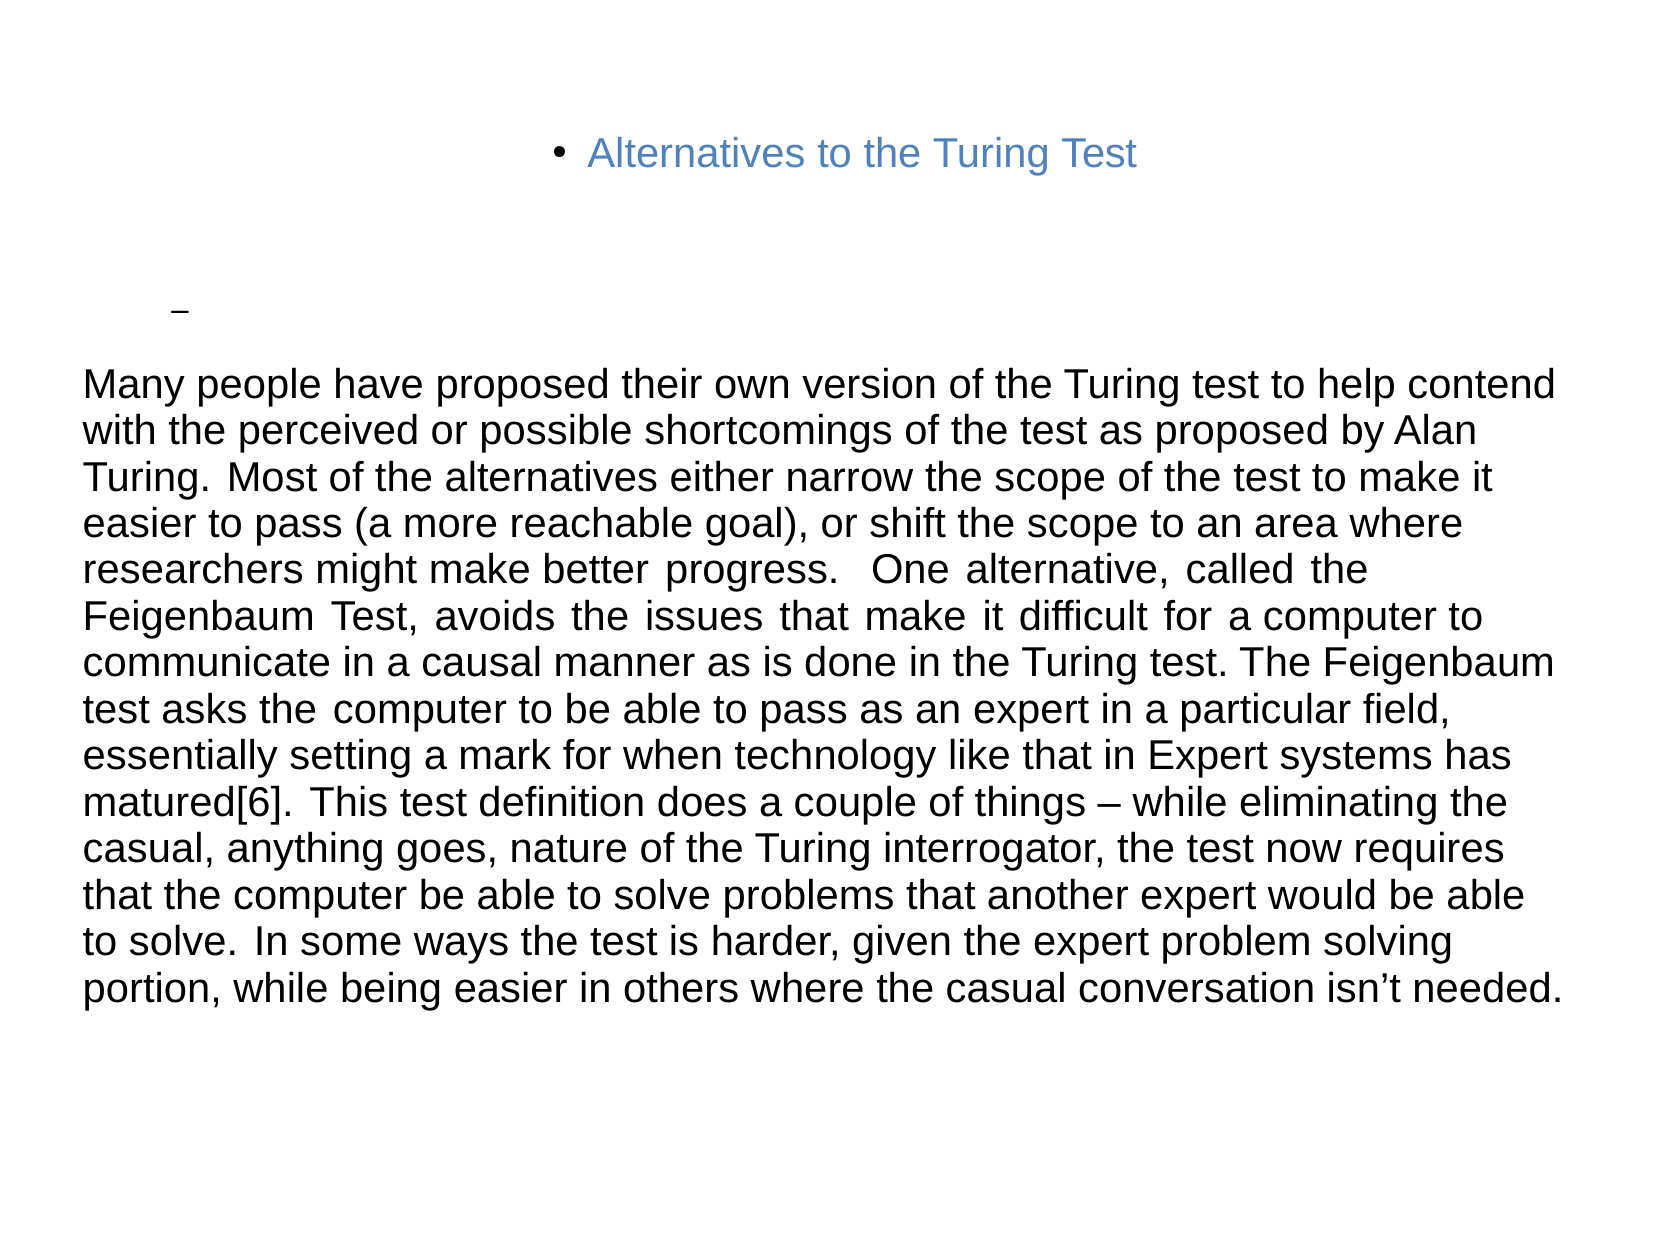

# Alternatives to the Turing Test
Many people have proposed their own version of the Turing test to help contend with the perceived or possible shortcomings of the test as proposed by Alan Turing. Most of the alternatives either narrow the scope of the test to make it easier to pass (a more reachable goal), or shift the scope to an area where researchers might make better progress. One alternative, called the Feigenbaum Test, avoids the issues that make it difficult for a computer to communicate in a causal manner as is done in the Turing test. The Feigenbaum test asks the computer to be able to pass as an expert in a particular field, essentially setting a mark for when technology like that in Expert systems has matured[6]. This test definition does a couple of things – while eliminating the casual, anything goes, nature of the Turing interrogator, the test now requires that the computer be able to solve problems that another expert would be able to solve. In some ways the test is harder, given the expert problem solving portion, while being easier in others where the casual conversation isn’t needed.